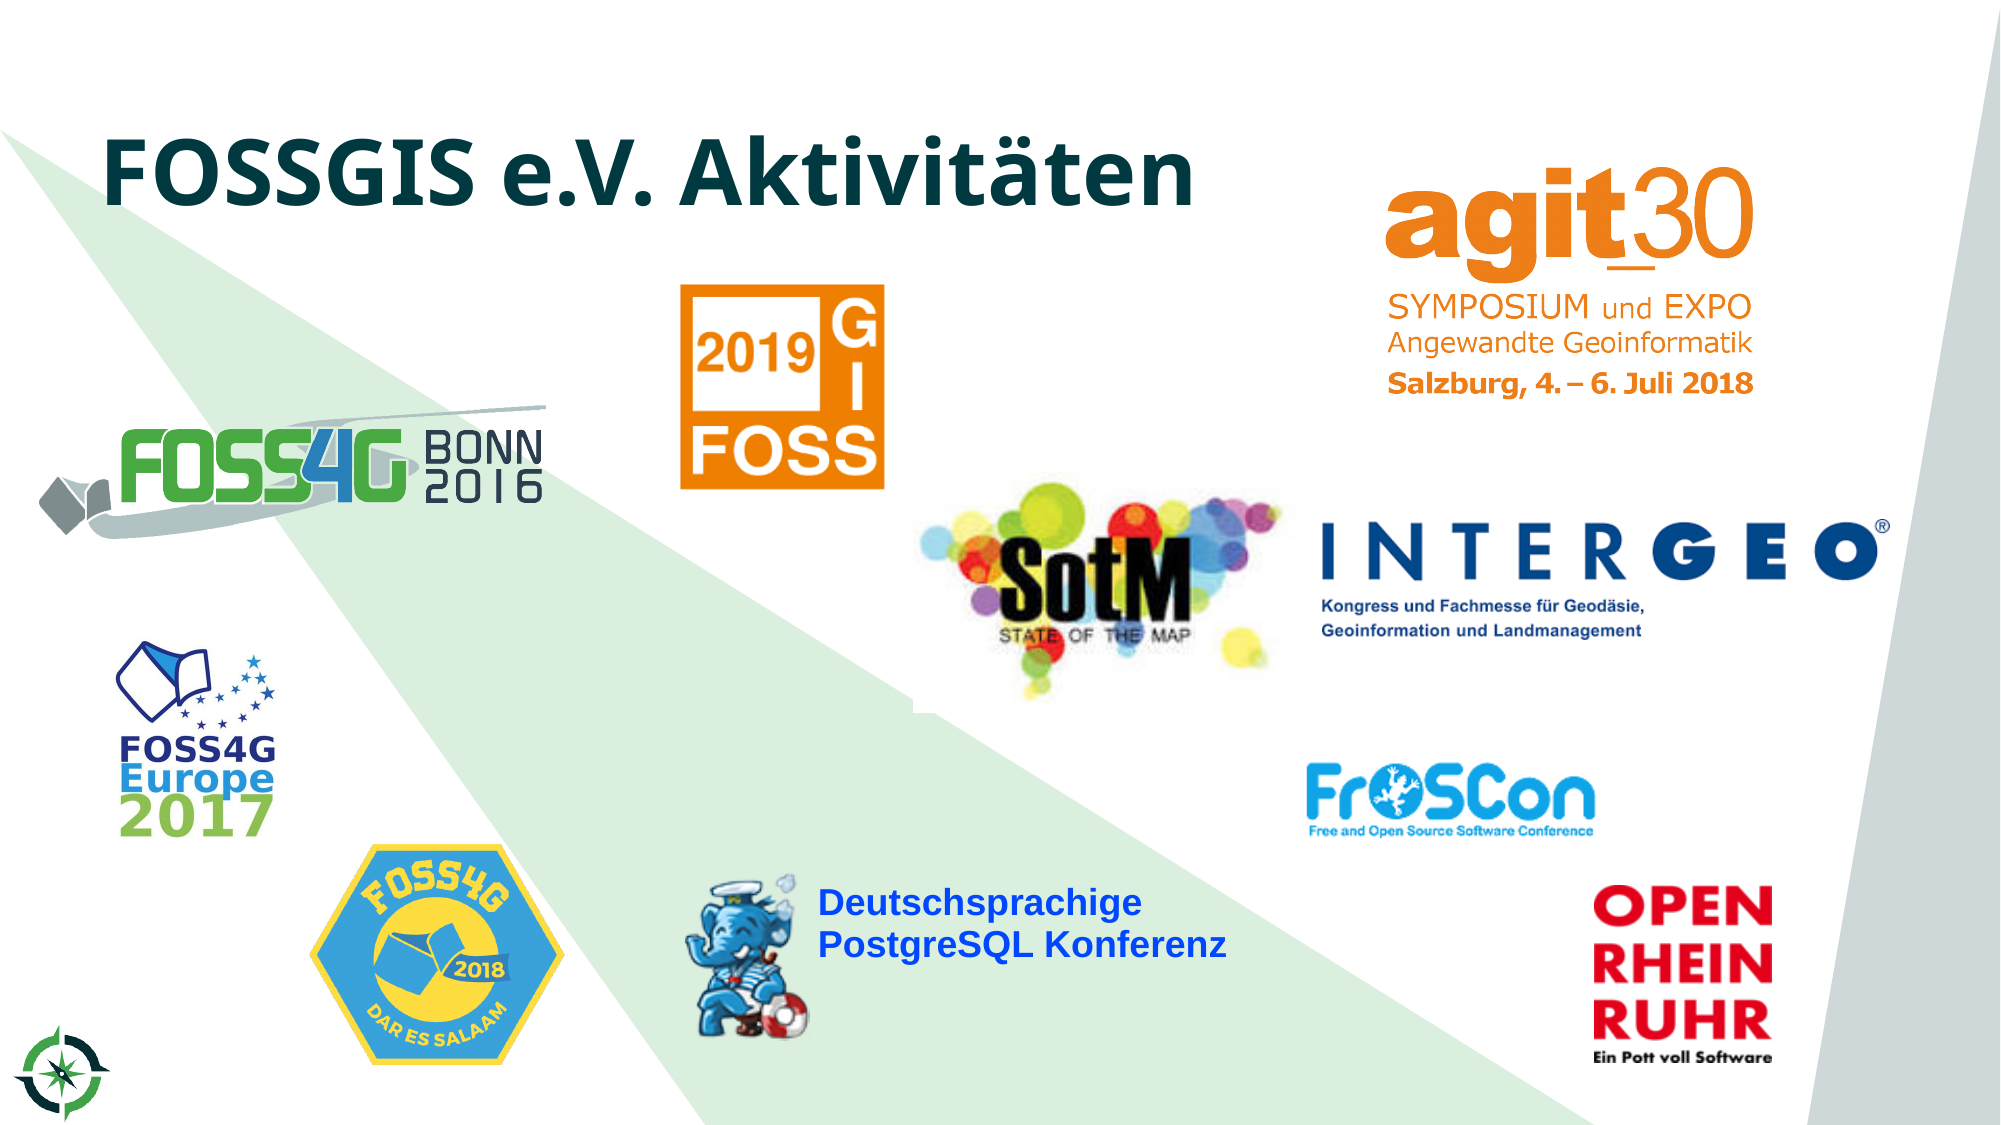

# FOSSGIS e.V. Aktivitäten
Deutschsprachige PostgreSQL Konferenz